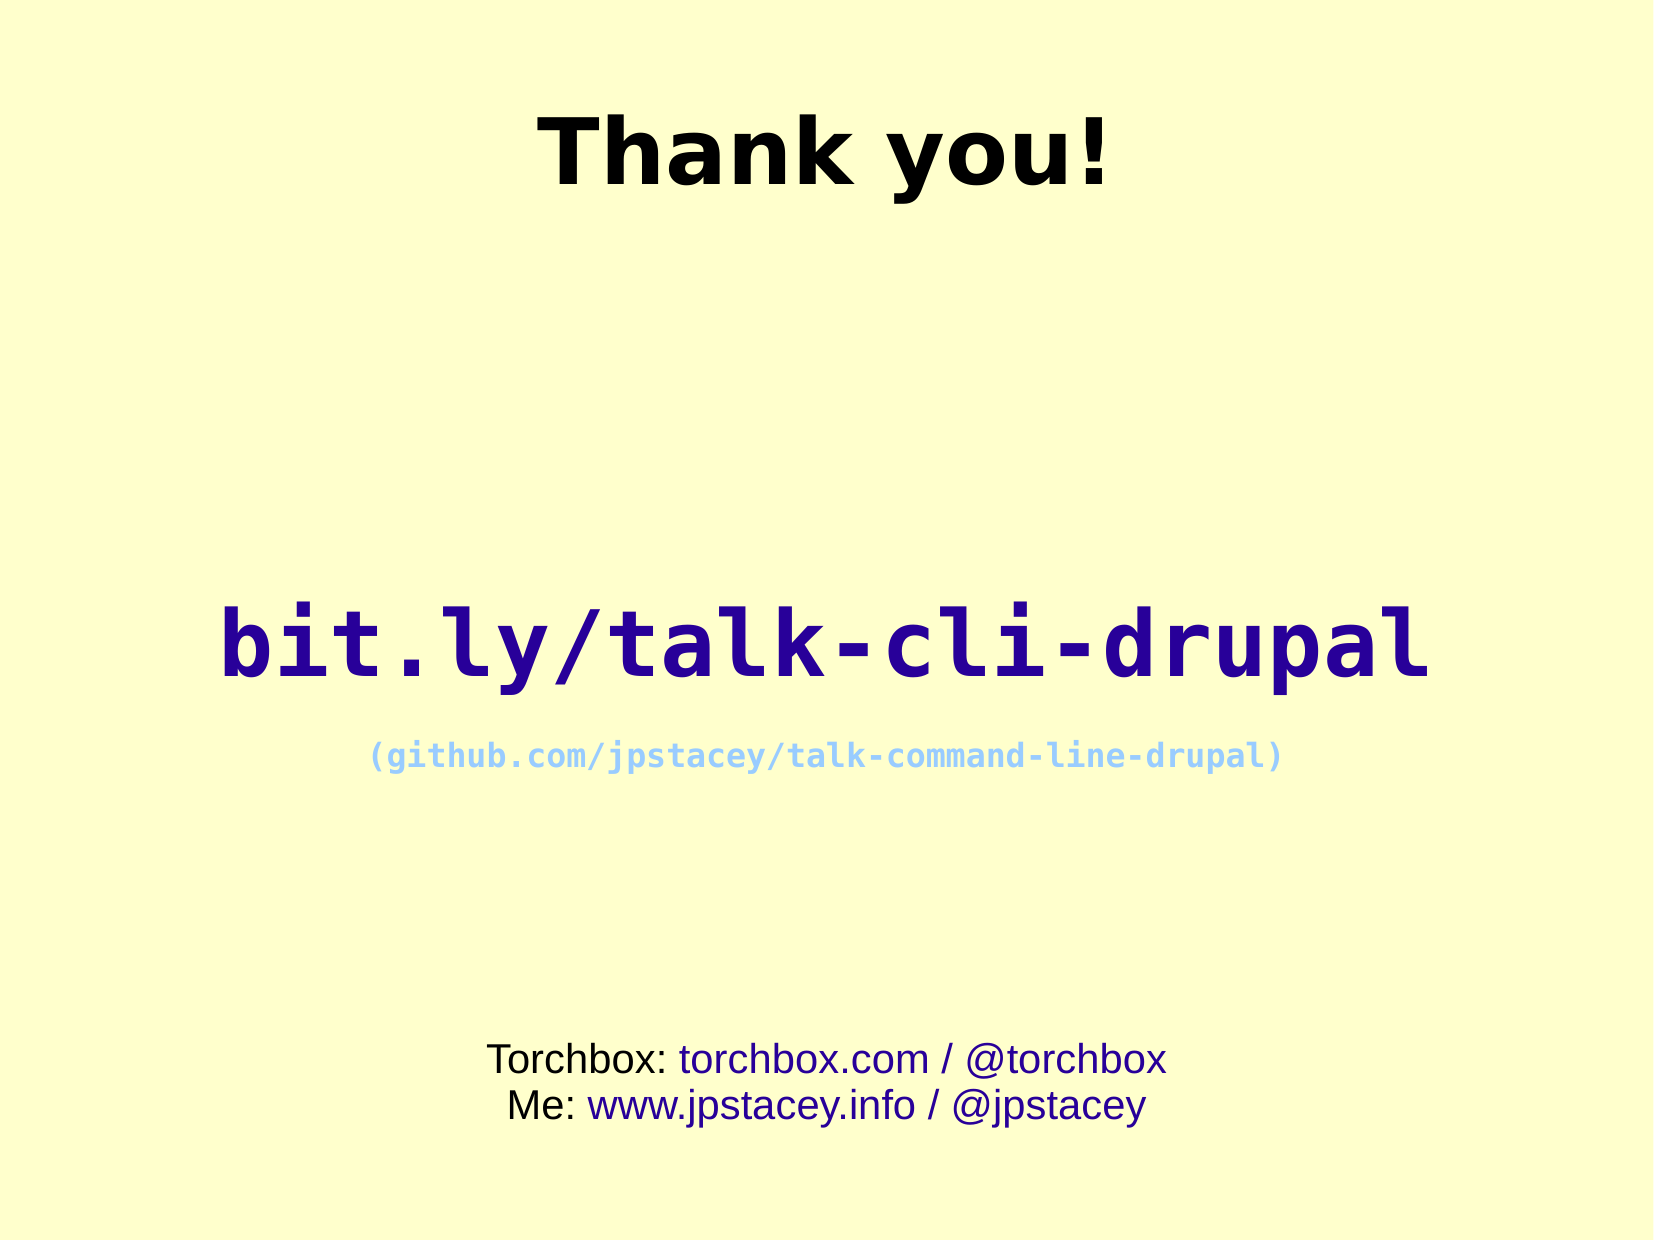

# Thank you!
bit.ly/talk-cli-drupal
(github.com/jpstacey/talk-command-line-drupal)
Torchbox: torchbox.com / @torchbox
Me: www.jpstacey.info / @jpstacey